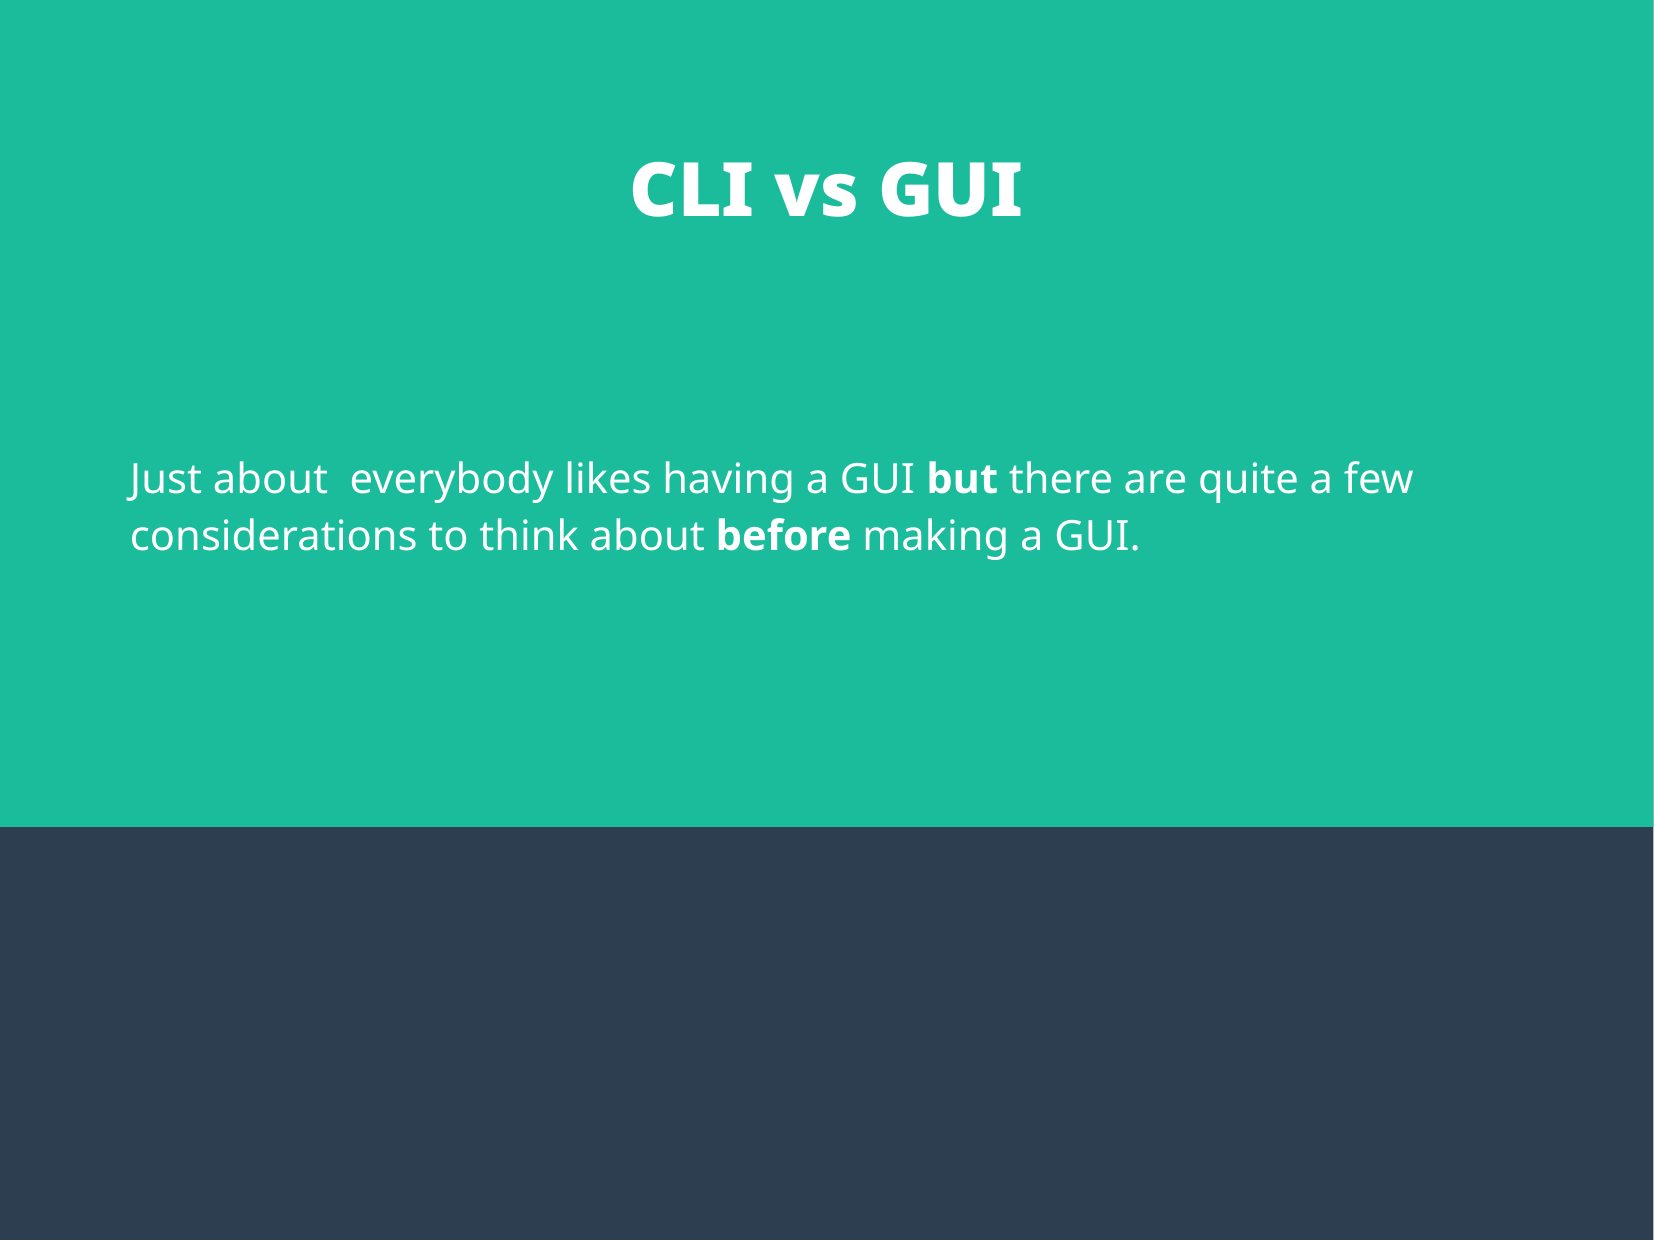

# CLI vs GUI
Just about everybody likes having a GUI but there are quite a few considerations to think about before making a GUI.